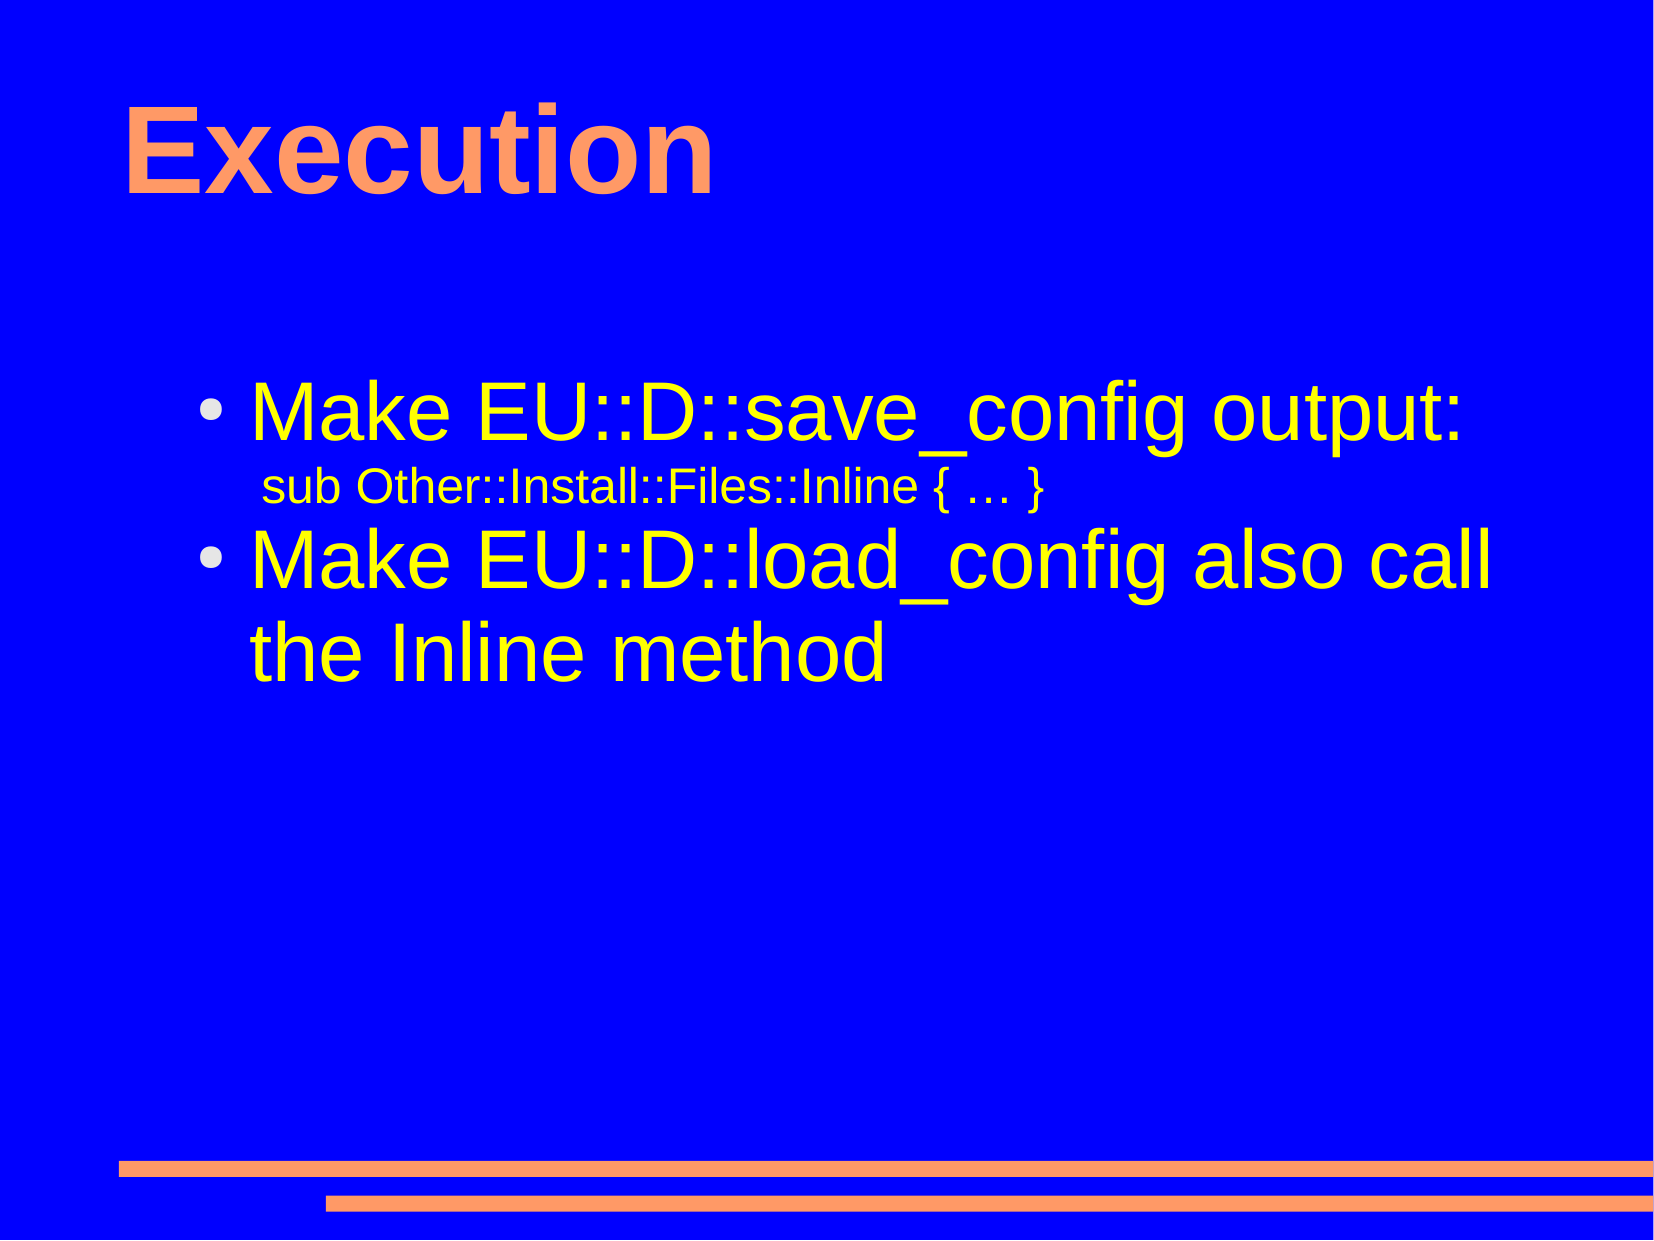

# Execution
Make EU::D::save_config output:
sub Other::Install::Files::Inline { … }
Make EU::D::load_config also call the Inline method